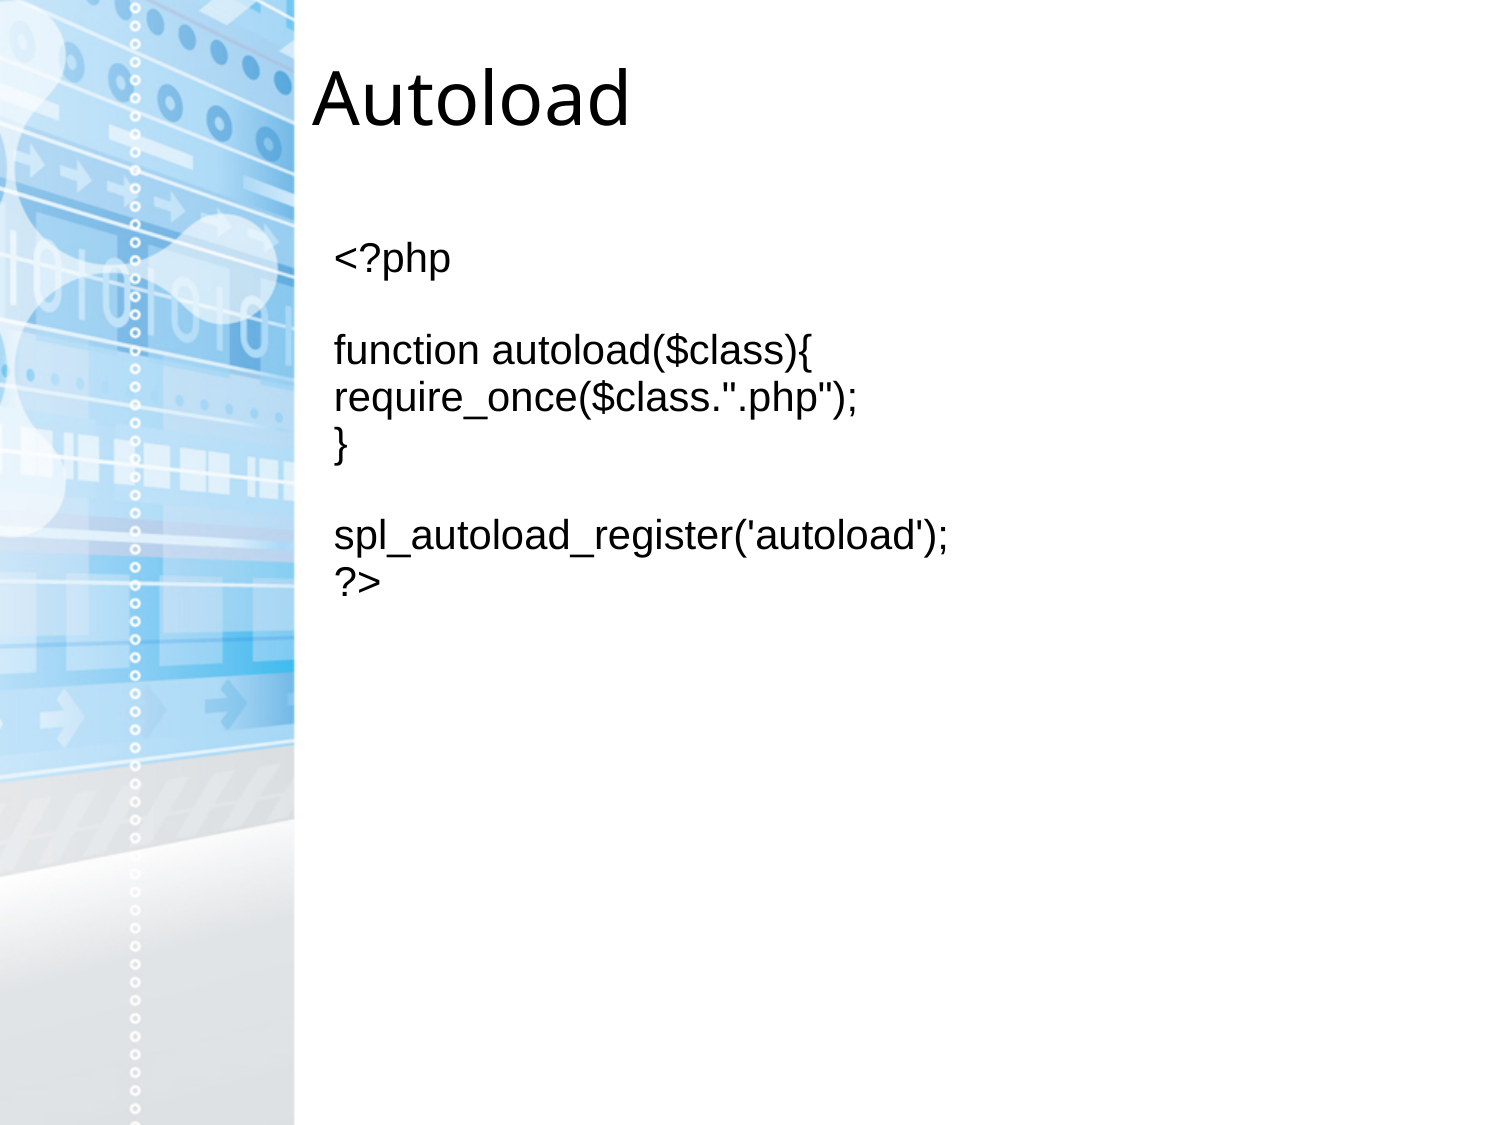

# Autoload
<?php
function autoload($class){
require_once($class.".php");
}
spl_autoload_register('autoload');
?>